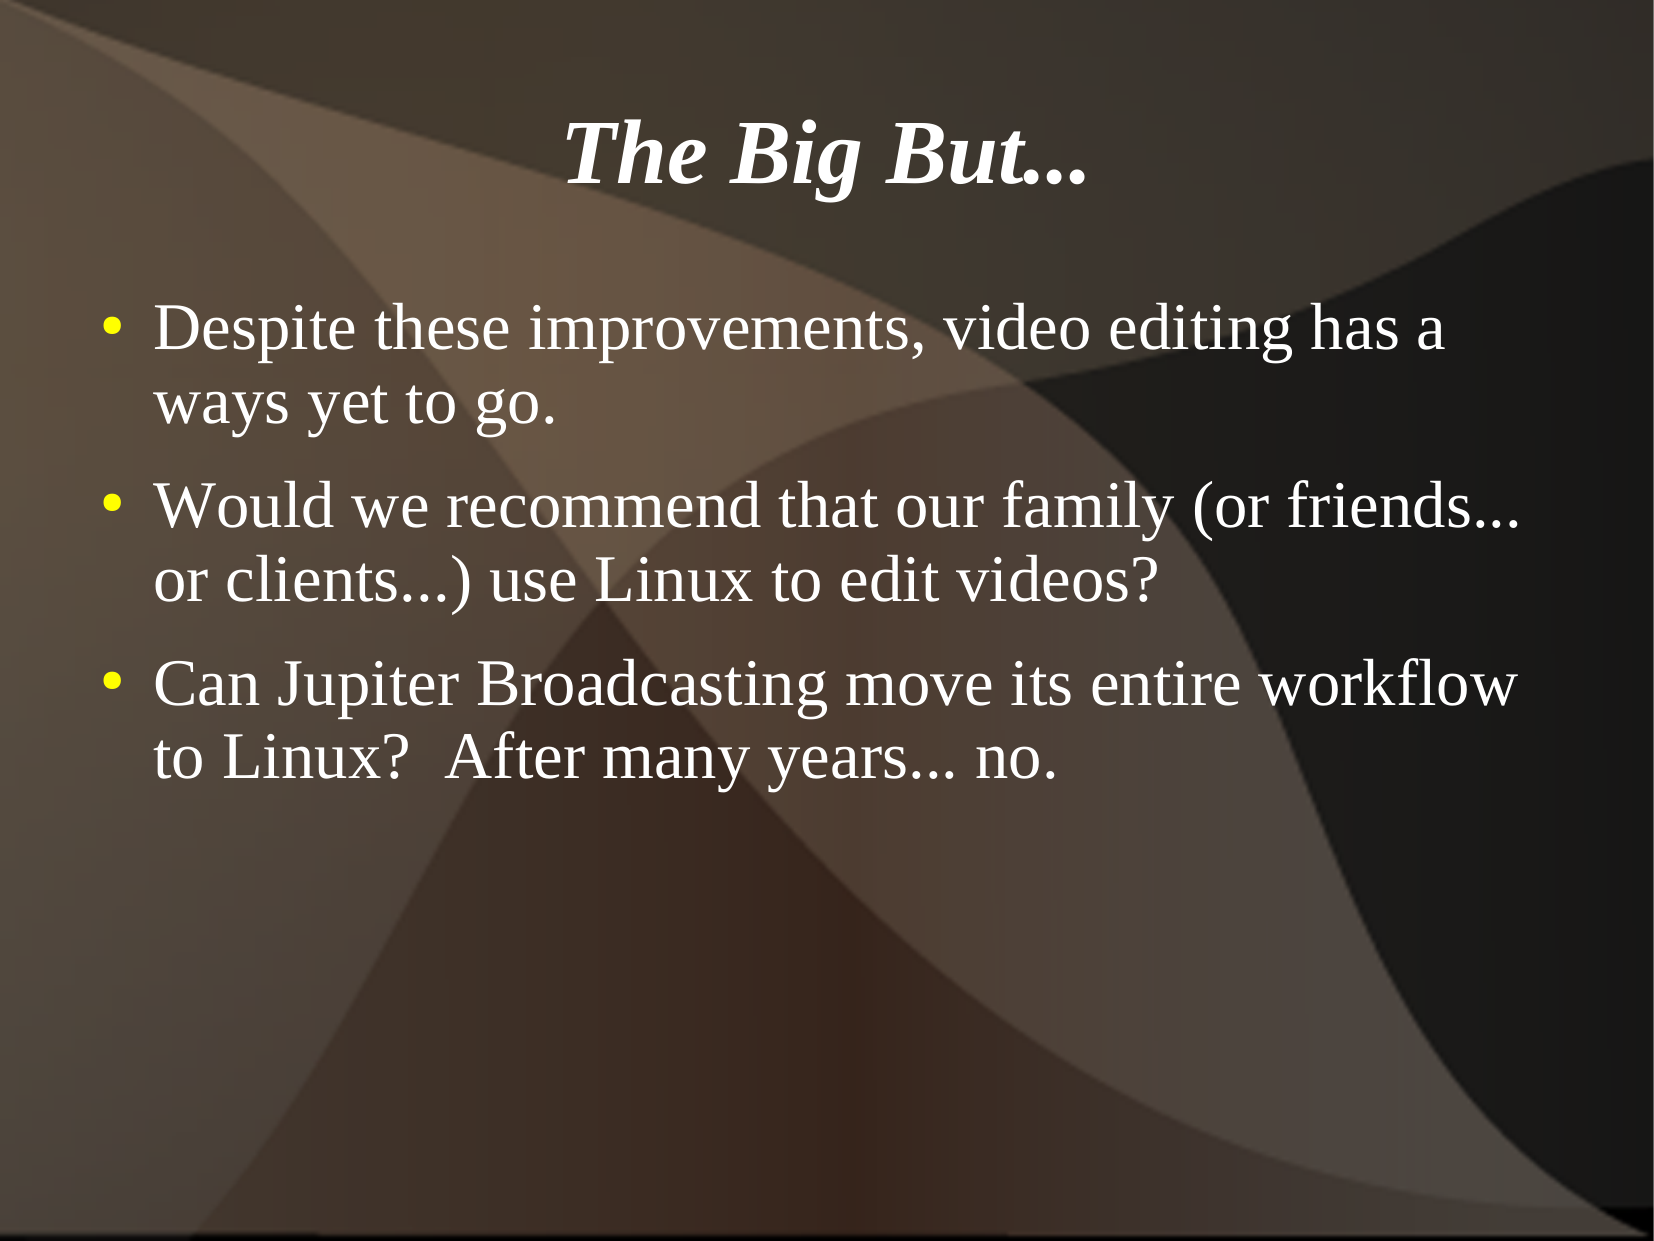

# The Big But...
Despite these improvements, video editing has a ways yet to go.
Would we recommend that our family (or friends... or clients...) use Linux to edit videos?
Can Jupiter Broadcasting move its entire workflow to Linux? After many years... no.